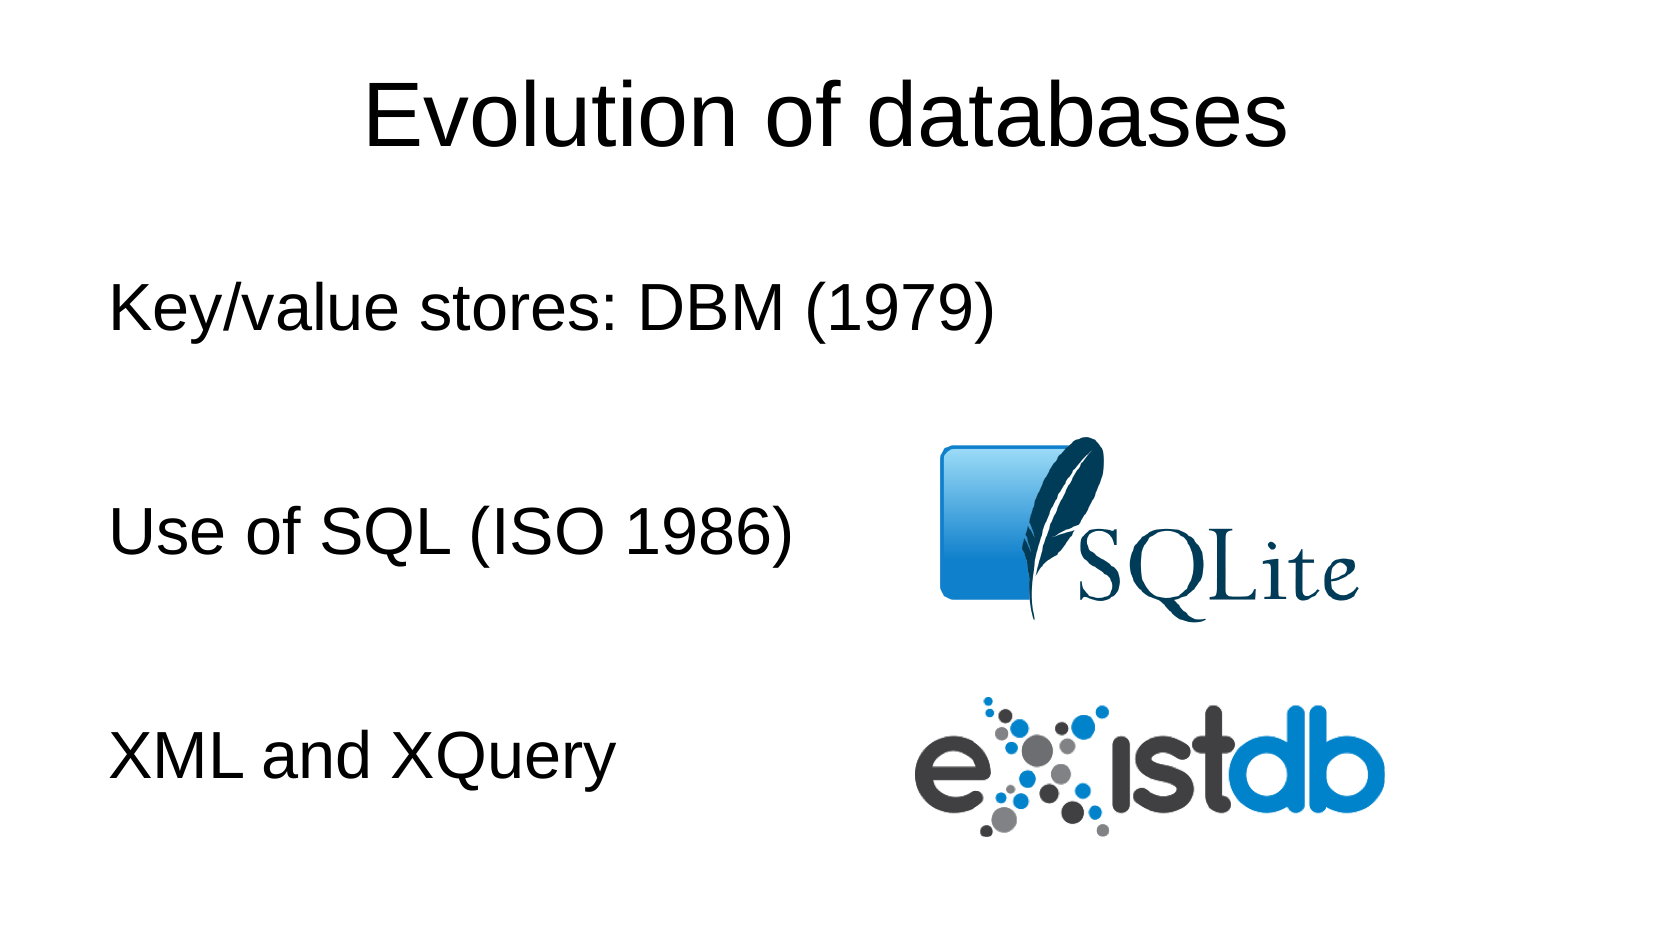

# Evolution of databases
Key/value stores: DBM (1979)
Use of SQL (ISO 1986)
XML and XQuery